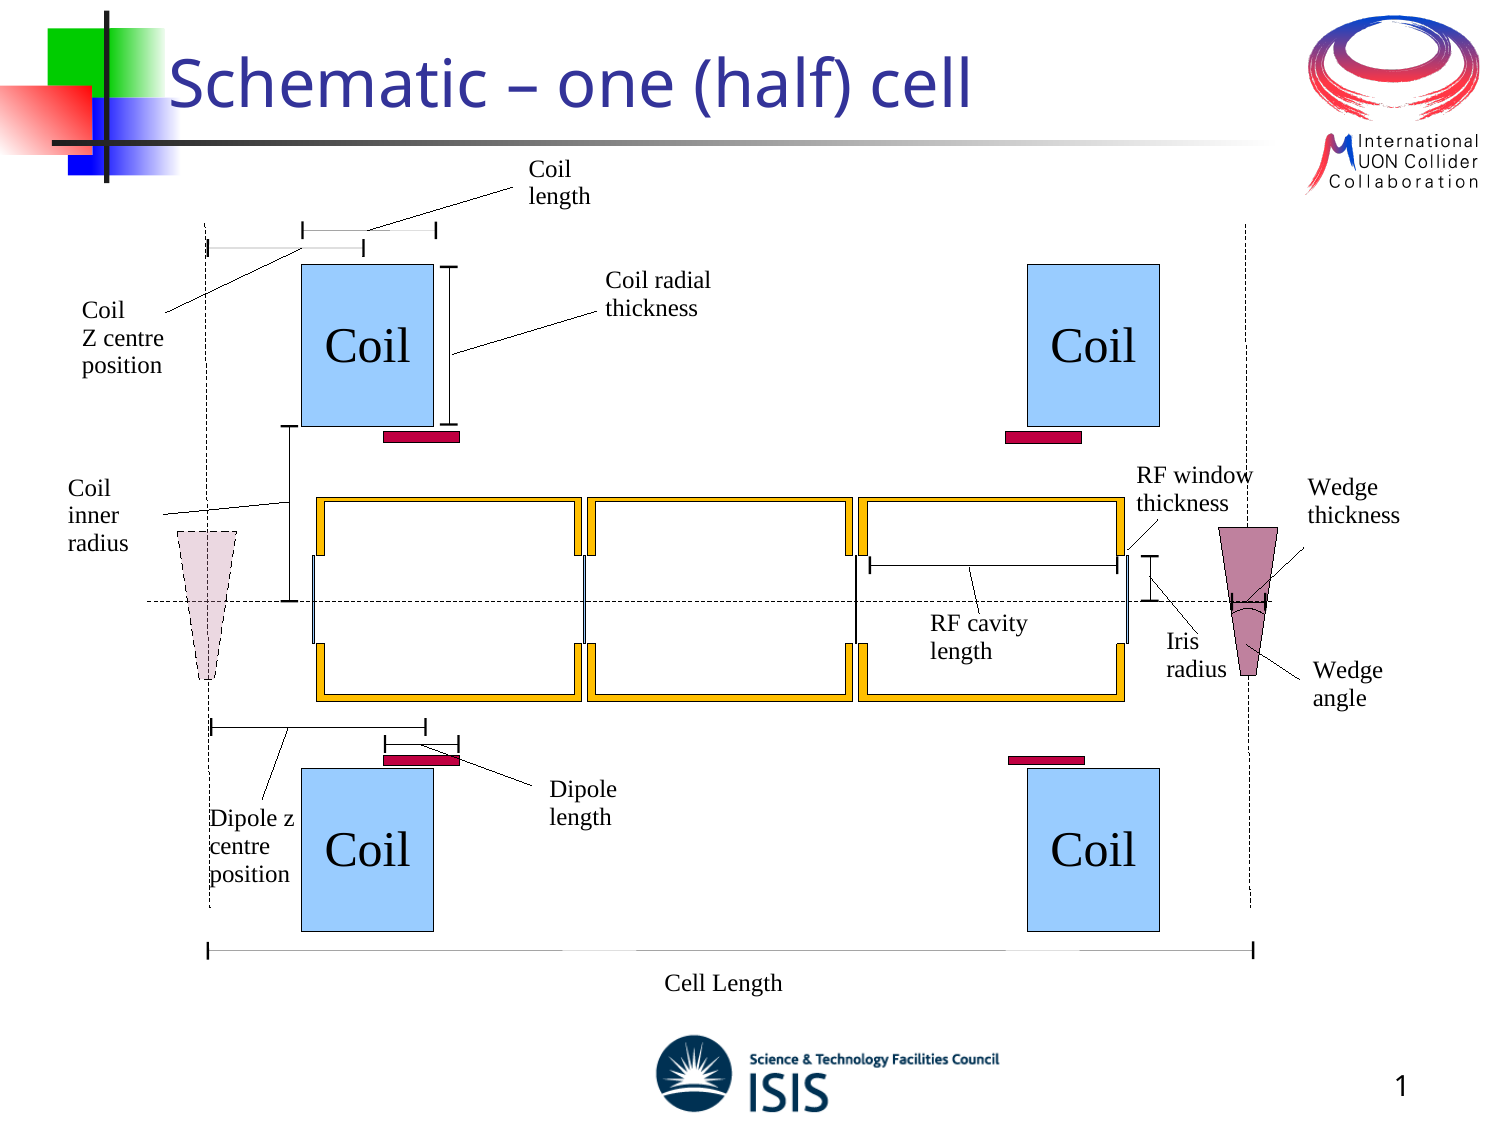

# Schematic – one (half) cell
Coil
length
Coil radial
thickness
Coil
Coil
Coil
Z centre
position
RF window
thickness
Wedge
thickness
Coil
inner
radius
RF cavity
length
Iris
radius
Wedge
angle
Dipole
length
Coil
Coil
Dipole z
centre
position
Cell Length
1